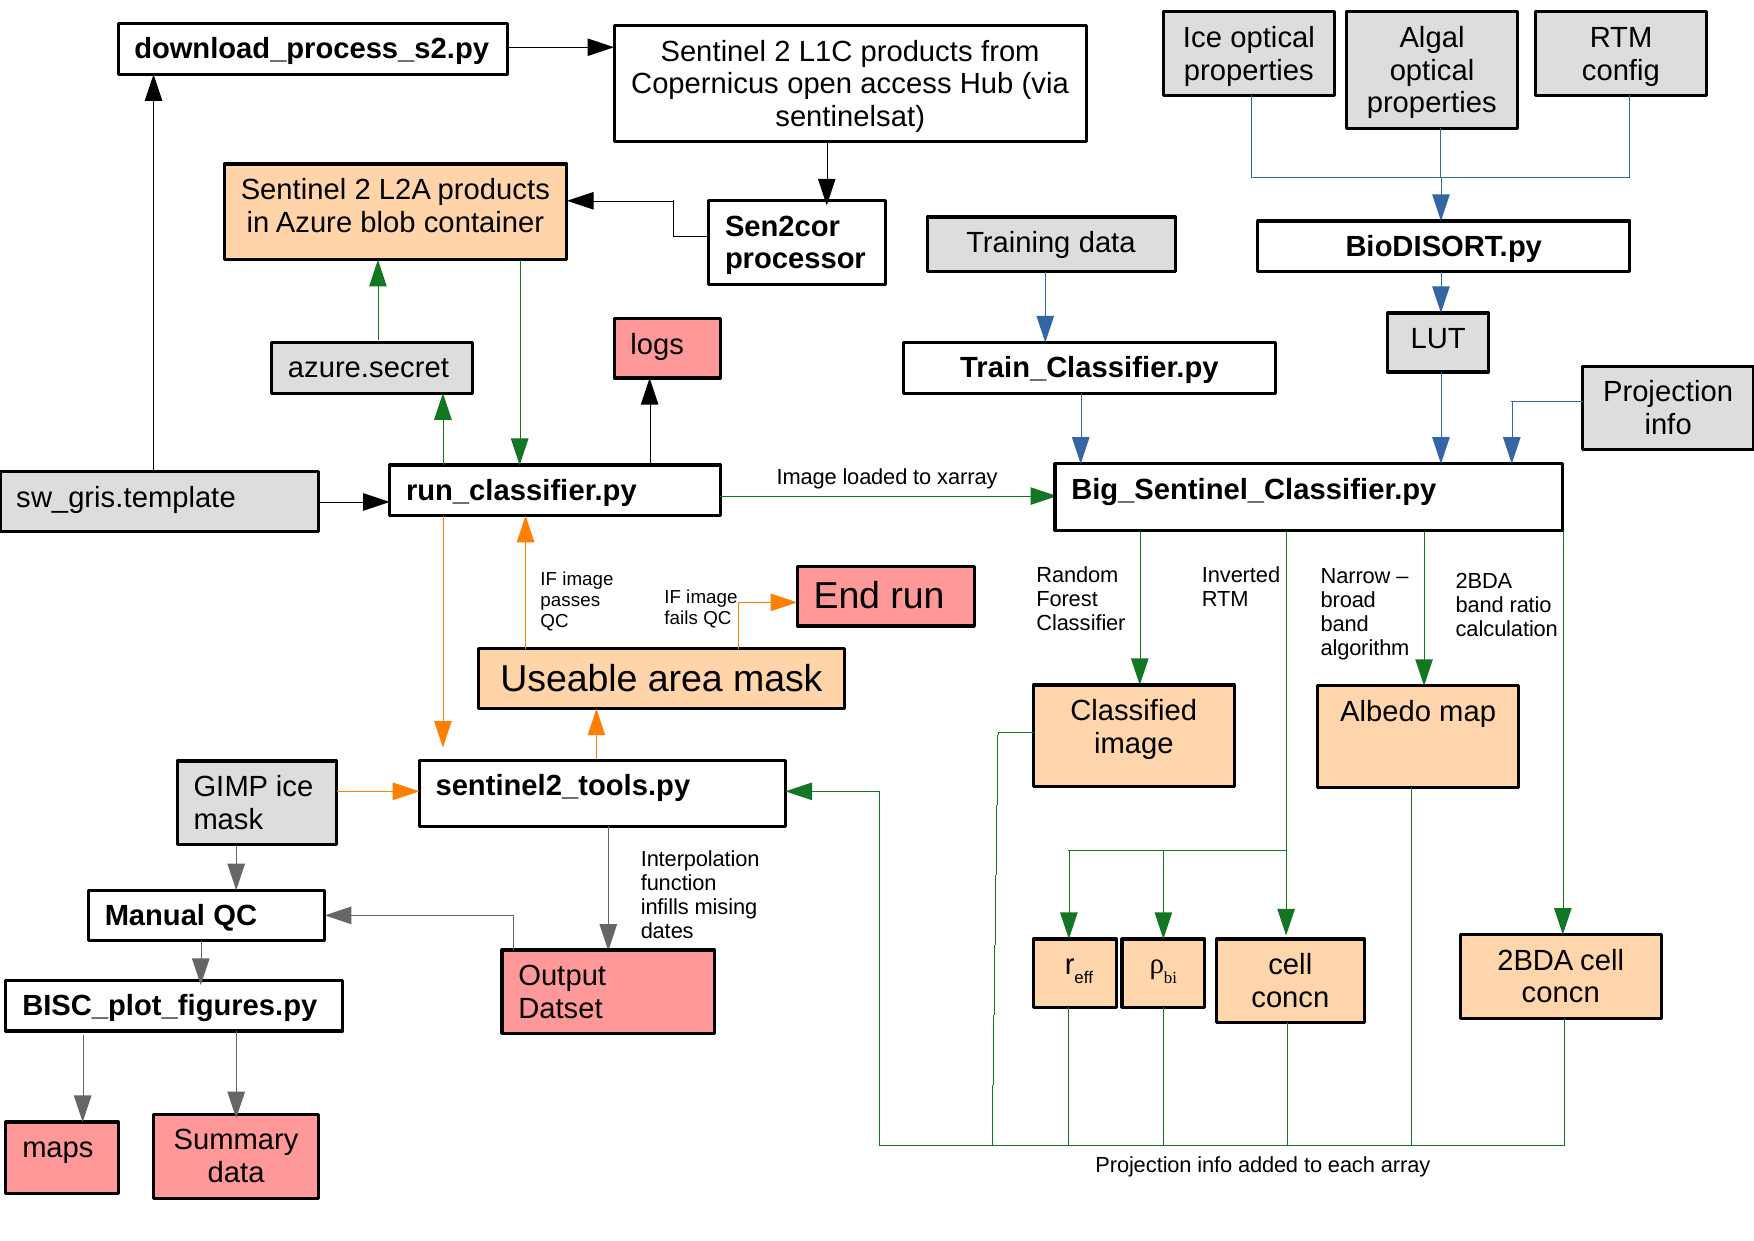

Ice optical properties
Algal optical properties
RTM config
download_process_s2.py
Sentinel 2 L1C products from Copernicus open access Hub (via sentinelsat)
Sentinel 2 L2A products in Azure blob container
Sen2cor processor
Training data
BioDISORT.py
LUT
logs
azure.secret
Train_Classifier.py
Projection info
Image loaded to xarray
Big_Sentinel_Classifier.py
run_classifier.py
sw_gris.template
Random Forest Classifier
Inverted RTM
Narrow – broad band algorithm
IF image passes QC
2BDA band ratio calculation
End run
IF image fails QC
Useable area mask
Classified image
Albedo map
sentinel2_tools.py
GIMP ice mask
Interpolation function infills mising dates
Manual QC
2BDA cell concn
 reff
ρbi
cell concn
Output Datset
BISC_plot_figures.py
Summary data
maps
Projection info added to each array